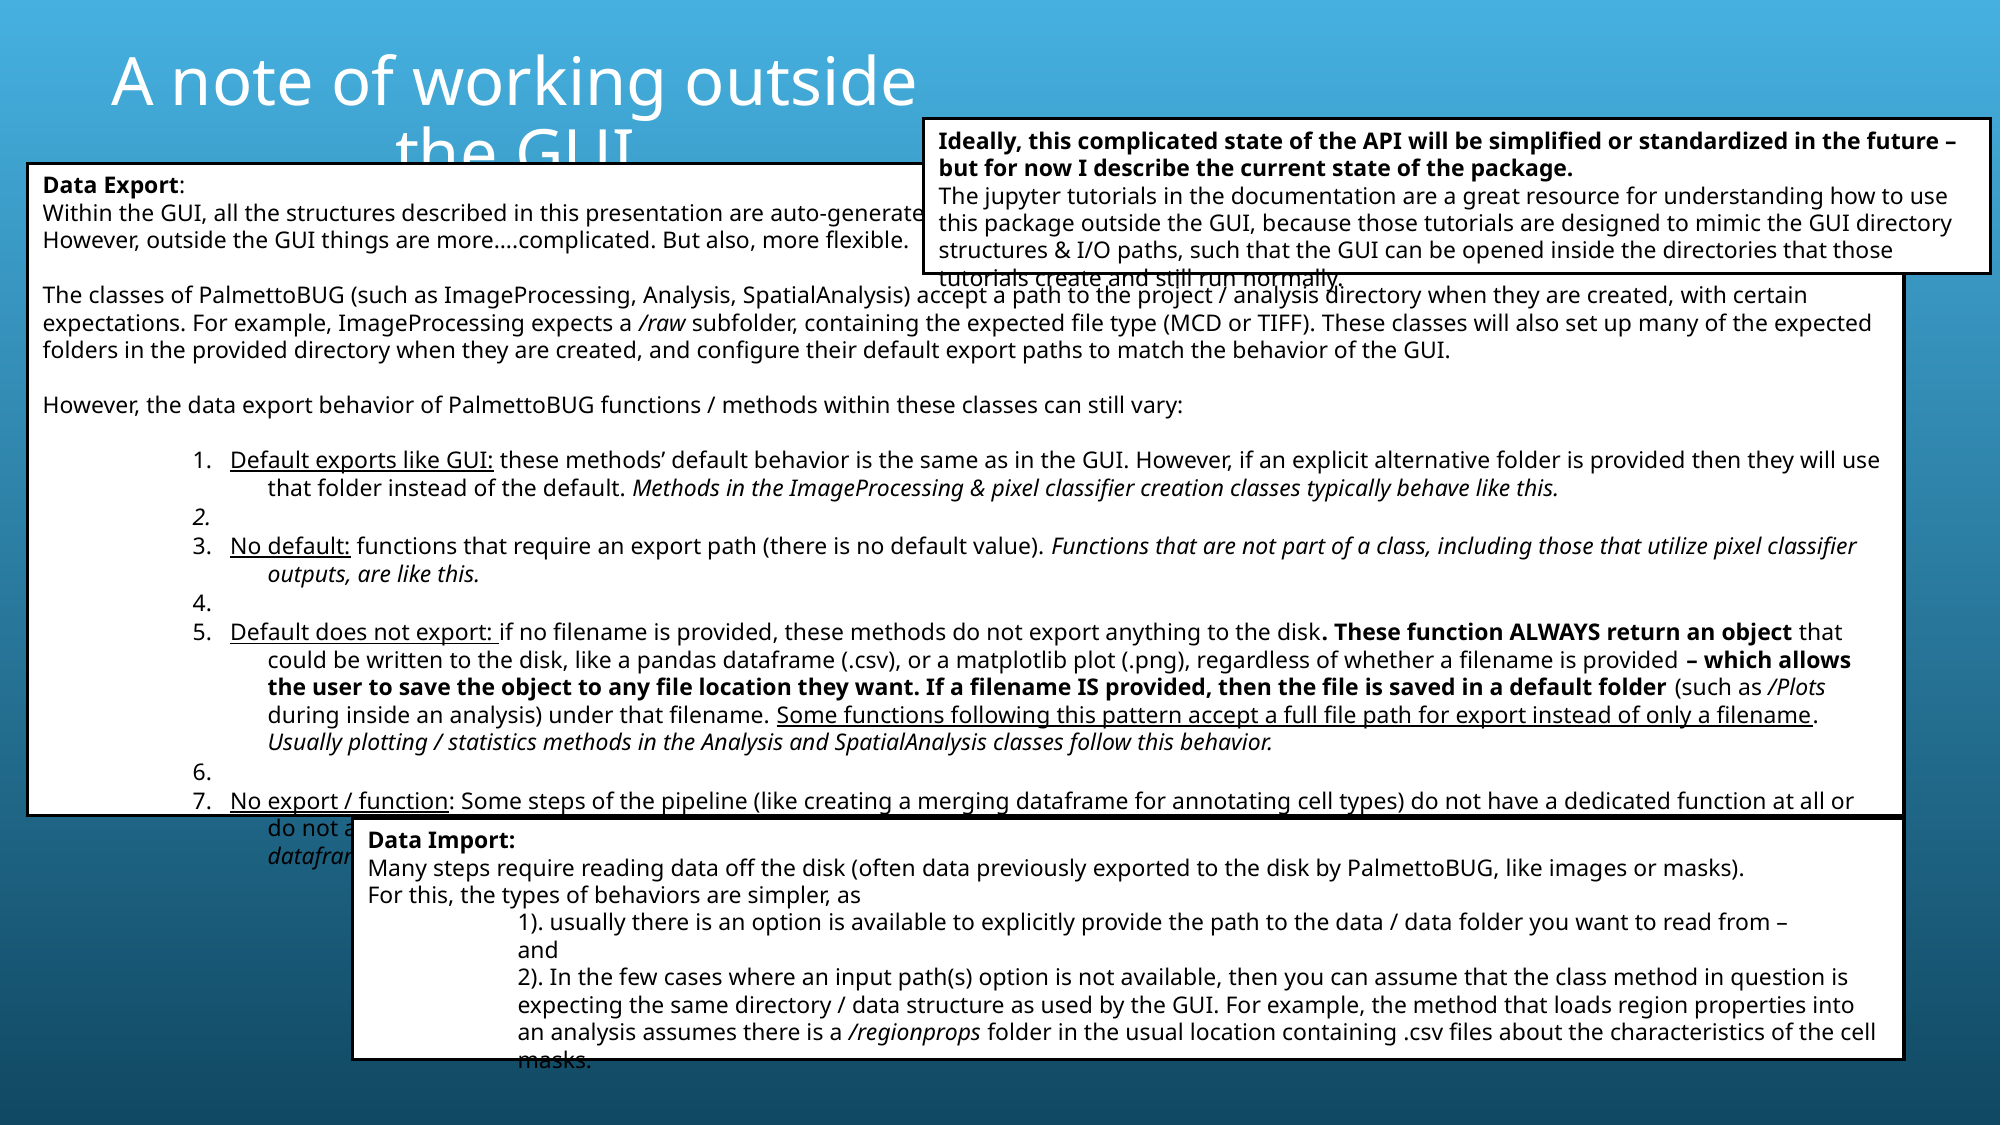

A note of working outside the GUI
Ideally, this complicated state of the API will be simplified or standardized in the future – but for now I describe the current state of the package.
The jupyter tutorials in the documentation are a great resource for understanding how to use this package outside the GUI, because those tutorials are designed to mimic the GUI directory structures & I/O paths, such that the GUI can be opened inside the directories that those tutorials create and still run normally.
Data Export:
Within the GUI, all the structures described in this presentation are auto-generated.
However, outside the GUI things are more….complicated. But also, more flexible.
The classes of PalmettoBUG (such as ImageProcessing, Analysis, SpatialAnalysis) accept a path to the project / analysis directory when they are created, with certain expectations. For example, ImageProcessing expects a /raw subfolder, containing the expected file type (MCD or TIFF). These classes will also set up many of the expected folders in the provided directory when they are created, and configure their default export paths to match the behavior of the GUI.
However, the data export behavior of PalmettoBUG functions / methods within these classes can still vary:
Default exports like GUI: these methods’ default behavior is the same as in the GUI. However, if an explicit alternative folder is provided then they will use that folder instead of the default. Methods in the ImageProcessing & pixel classifier creation classes typically behave like this.
No default: functions that require an export path (there is no default value). Functions that are not part of a class, including those that utilize pixel classifier outputs, are like this.
Default does not export: if no filename is provided, these methods do not export anything to the disk. These function ALWAYS return an object that could be written to the disk, like a pandas dataframe (.csv), or a matplotlib plot (.png), regardless of whether a filename is provided – which allows the user to save the object to any file location they want. If a filename IS provided, then the file is saved in a default folder (such as /Plots during inside an analysis) under that filename. Some functions following this pattern accept a full file path for export instead of only a filename. Usually plotting / statistics methods in the Analysis and SpatialAnalysis classes follow this behavior.
No export / function: Some steps of the pipeline (like creating a merging dataframe for annotating cell types) do not have a dedicated function at all or do not automatically export data, but instead require the user to manually create / export the data themselves – such as using pandas method dataframe.to_csv(export_path, index = False) to export data tables.
Data Import:
Many steps require reading data off the disk (often data previously exported to the disk by PalmettoBUG, like images or masks).
For this, the types of behaviors are simpler, as
1). usually there is an option is available to explicitly provide the path to the data / data folder you want to read from –
and
2). In the few cases where an input path(s) option is not available, then you can assume that the class method in question is expecting the same directory / data structure as used by the GUI. For example, the method that loads region properties into an analysis assumes there is a /regionprops folder in the usual location containing .csv files about the characteristics of the cell masks.